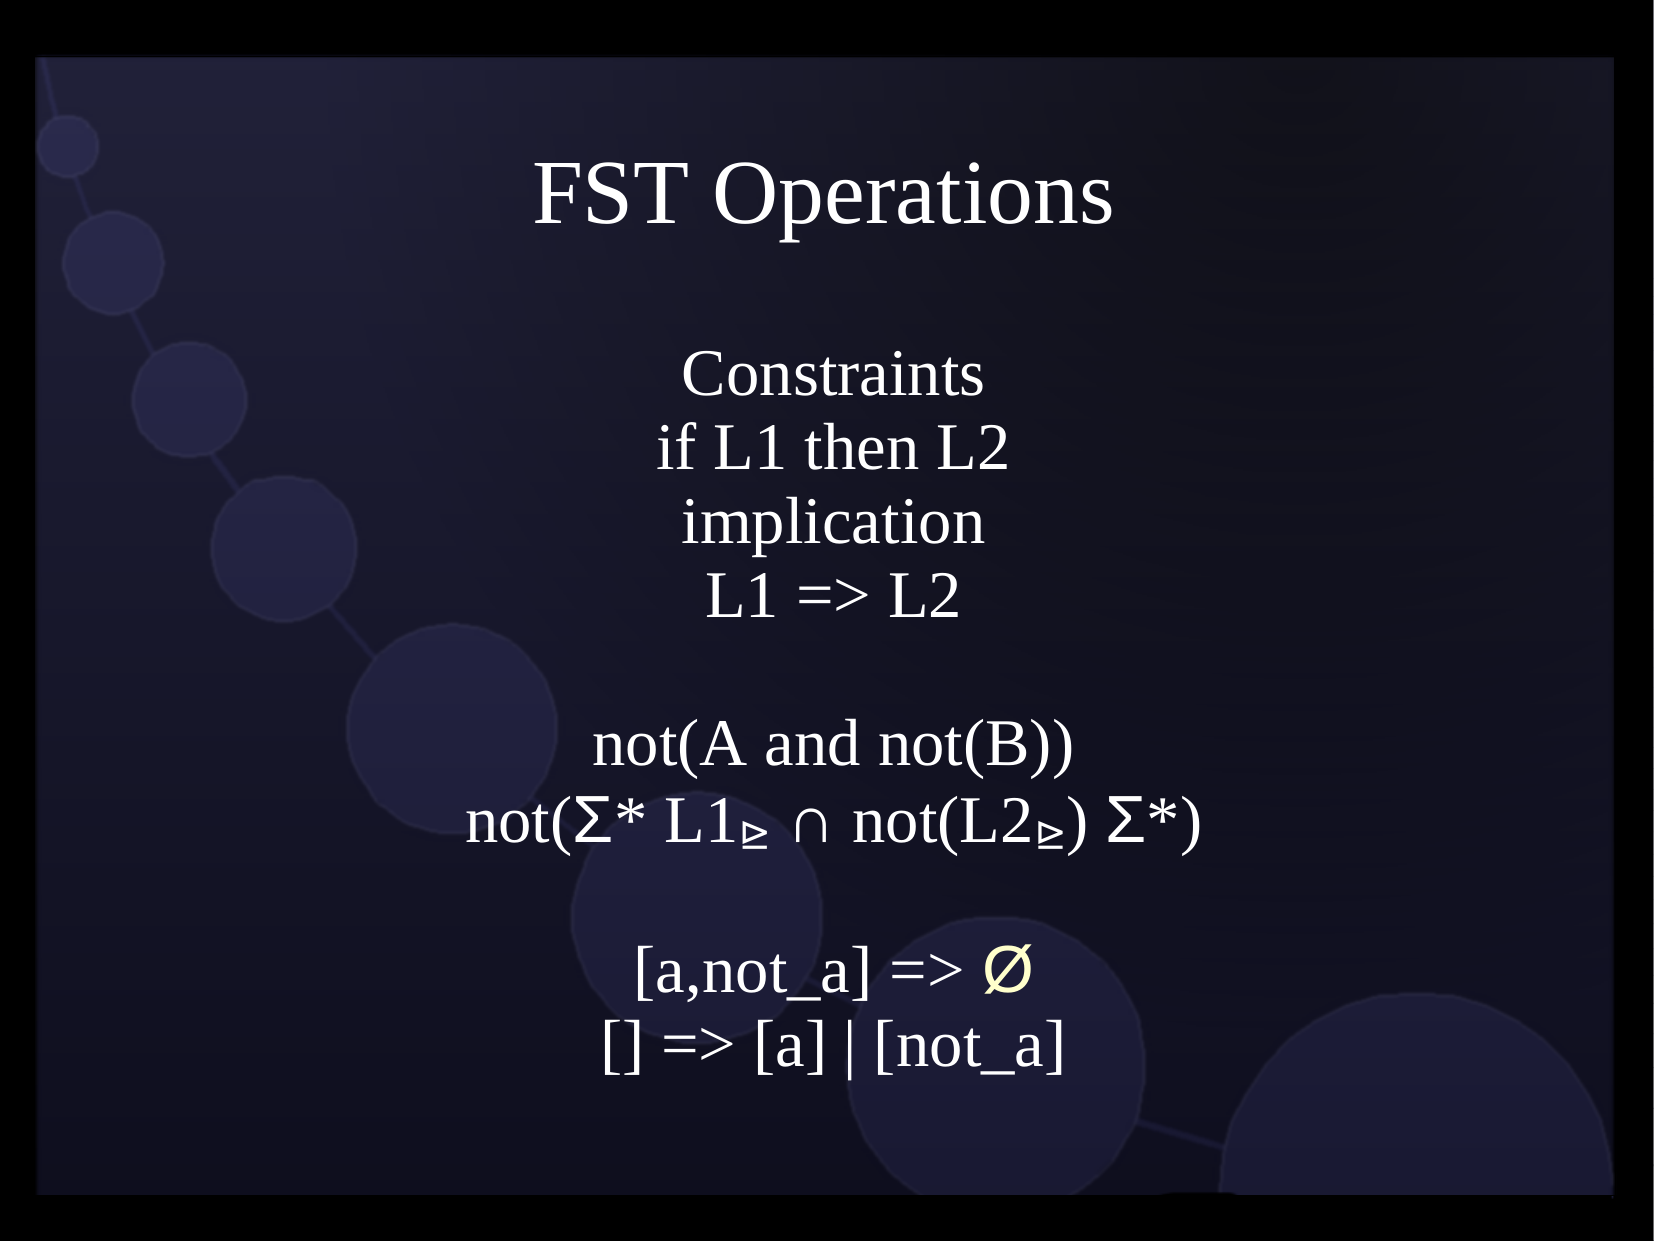

FST Operations
# Constraints
if L1 then L2
implication
L1 => L2
not(A and not(B))
not(Σ* L1⊵ ∩ not(L2⊵) Σ*)
[a,not_a] => Ø
[] => [a] | [not_a]